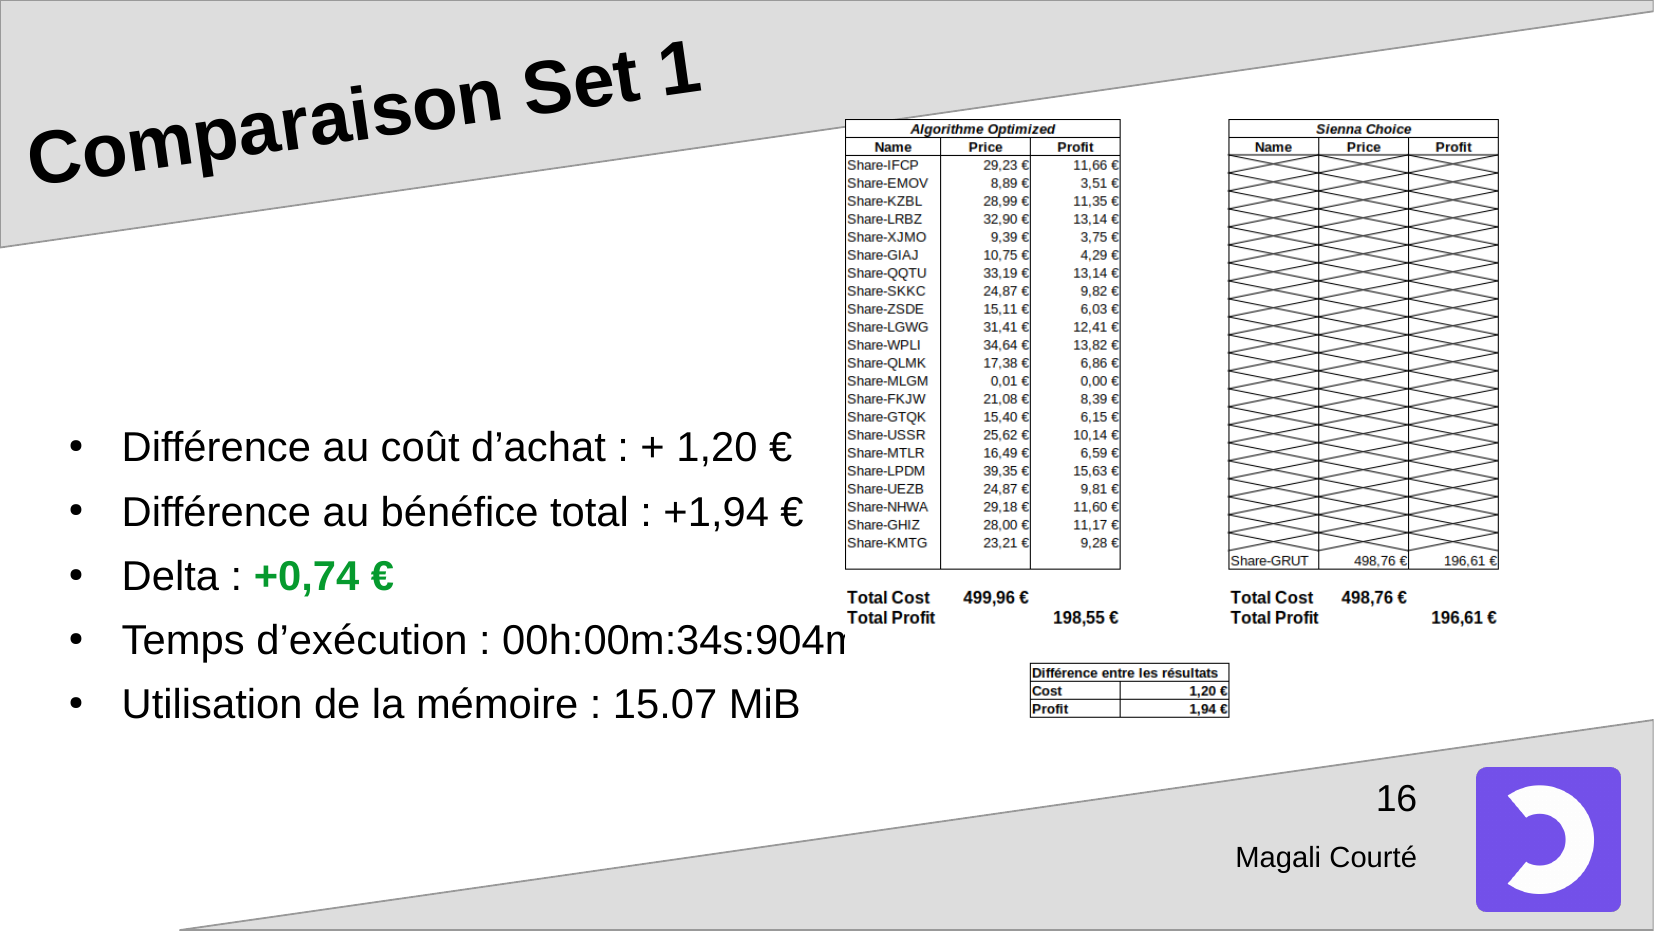

# Comparaison Set 1
Différence au coût d’achat : + 1,20 €
Différence au bénéfice total : +1,94 €
Delta : +0,74 €
Temps d’exécution : 00h:00m:34s:904ms
Utilisation de la mémoire : 15.07 MiB
16